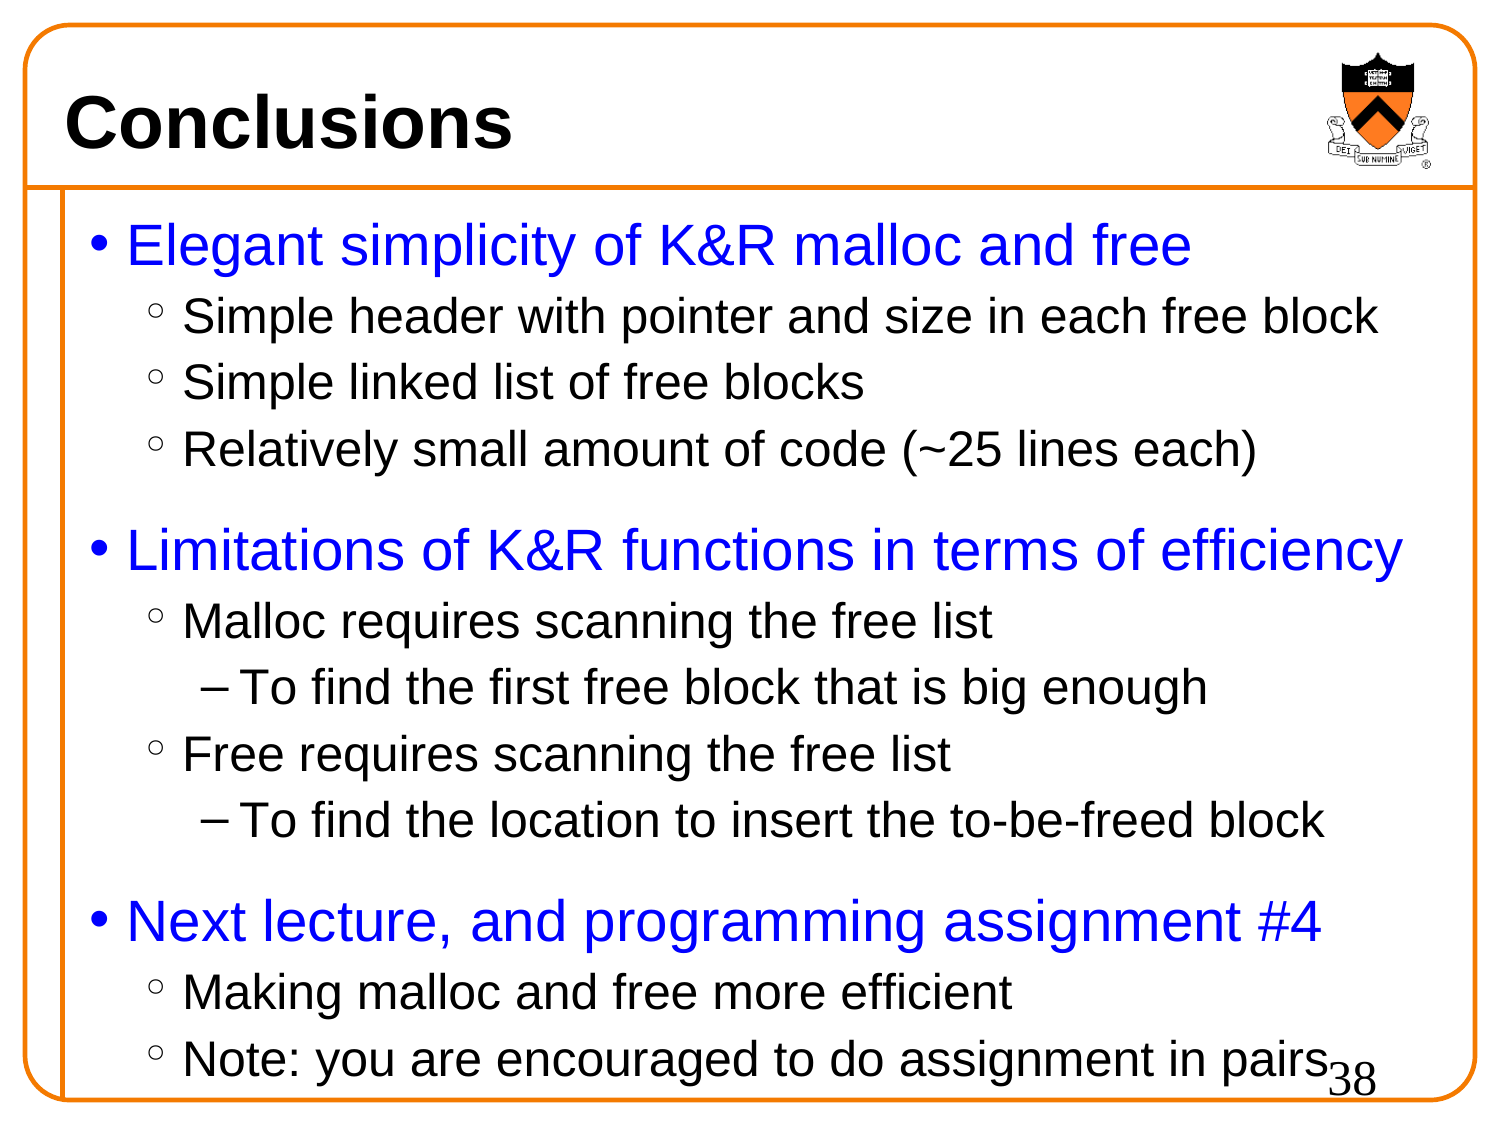

# Conclusions
Elegant simplicity of K&R malloc and free
Simple header with pointer and size in each free block
Simple linked list of free blocks
Relatively small amount of code (~25 lines each)
Limitations of K&R functions in terms of efficiency
Malloc requires scanning the free list
To find the first free block that is big enough
Free requires scanning the free list
To find the location to insert the to-be-freed block
Next lecture, and programming assignment #4
Making malloc and free more efficient
Note: you are encouraged to do assignment in pairs
38